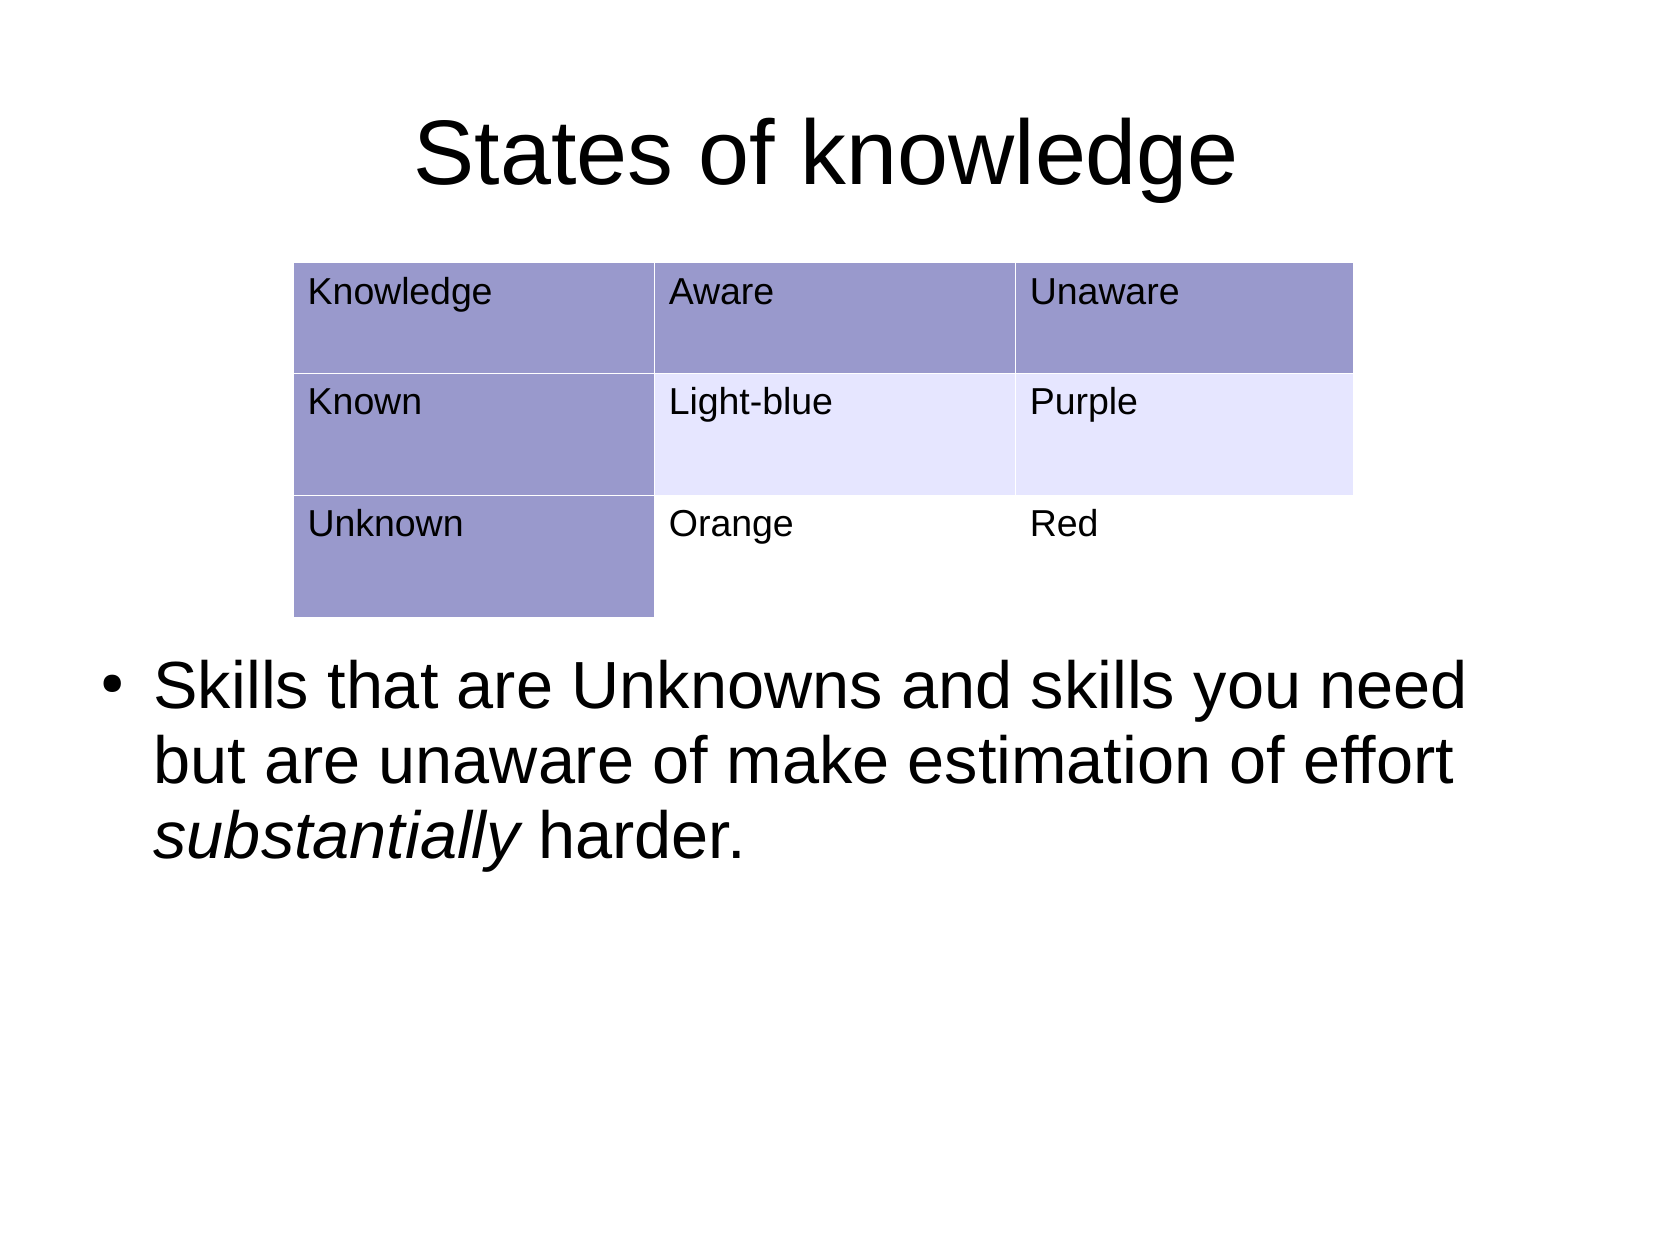

# States of knowledge
| Knowledge | Aware | Unaware |
| --- | --- | --- |
| Known | Light-blue | Purple |
| Unknown | Orange | Red |
Skills that are Unknowns and skills you need but are unaware of make estimation of effort substantially harder.